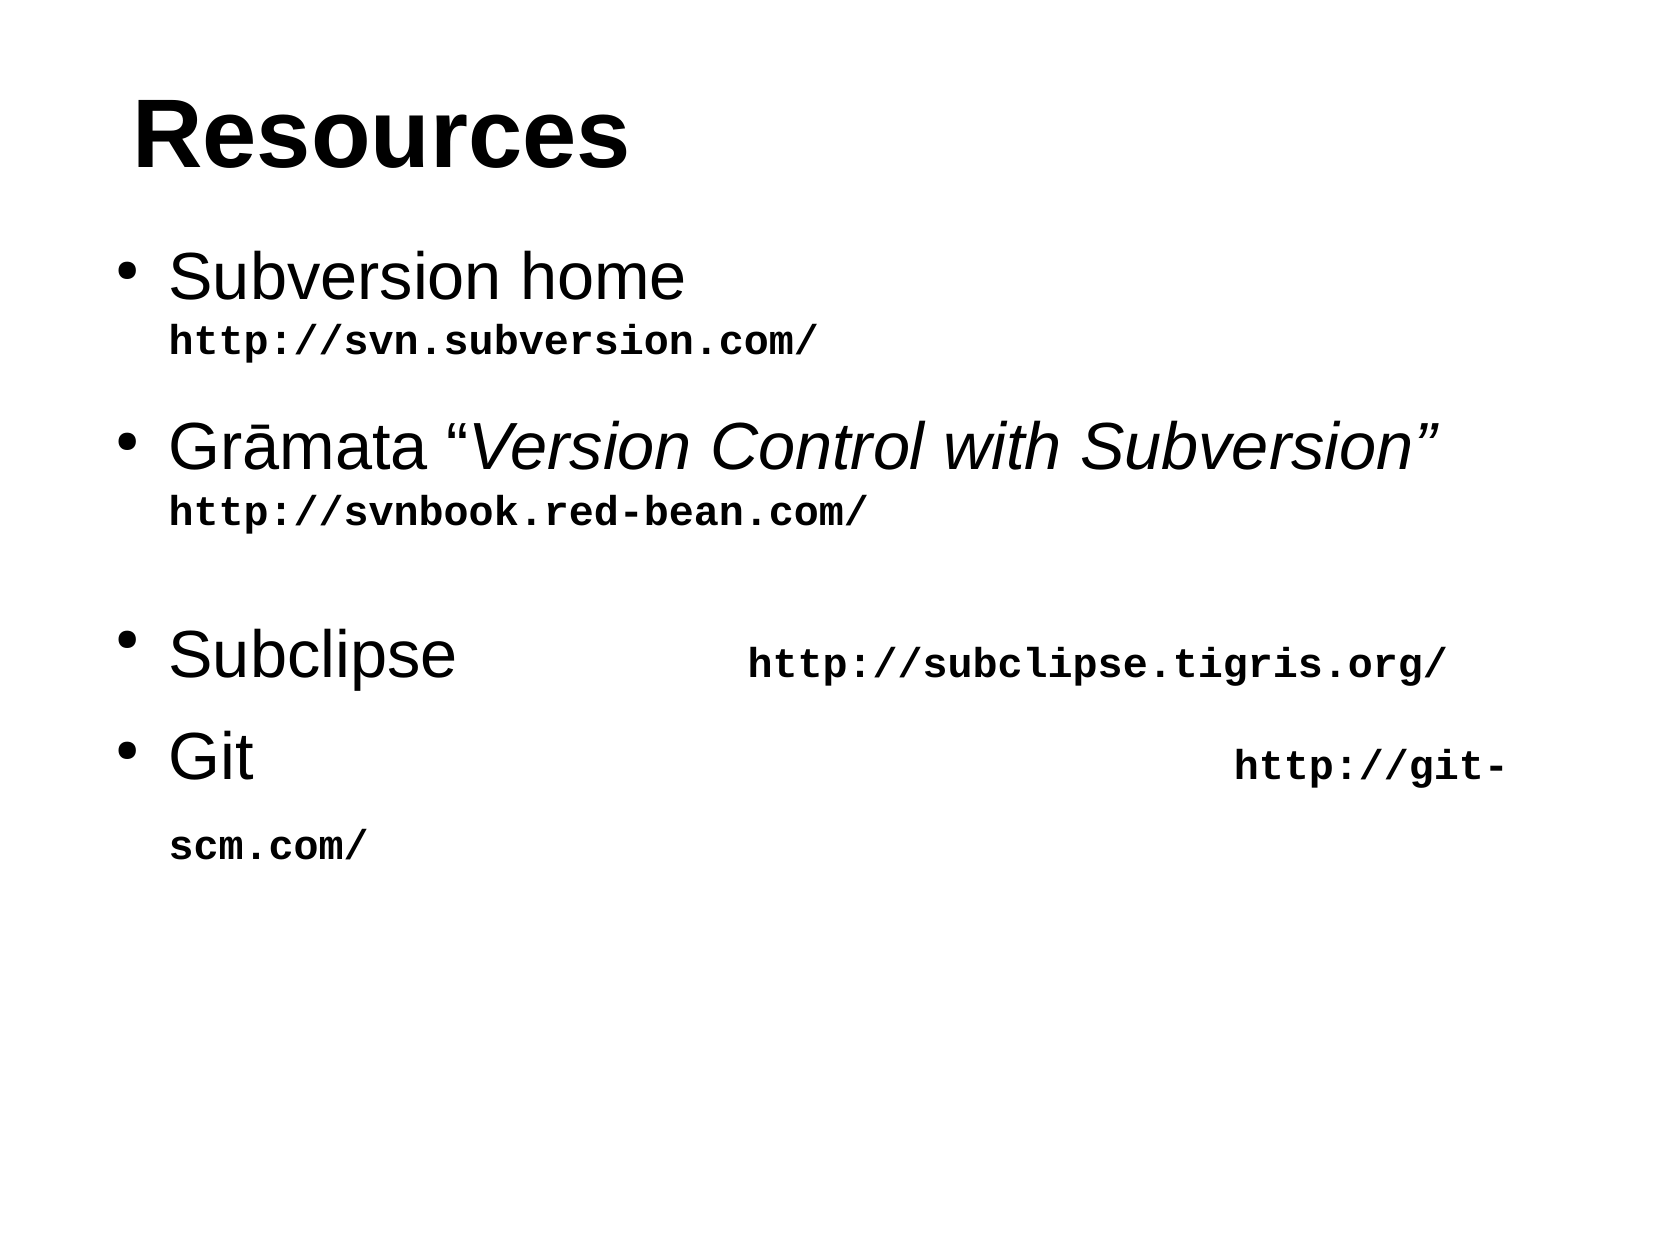

# Resources
Subversion home 	 http://svn.subversion.com/
Grāmata “Version Control with Subversion” http://svnbook.red-bean.com/
Subclipse 	 http://subclipse.tigris.org/
Git 	 	 			 http://git-scm.com/